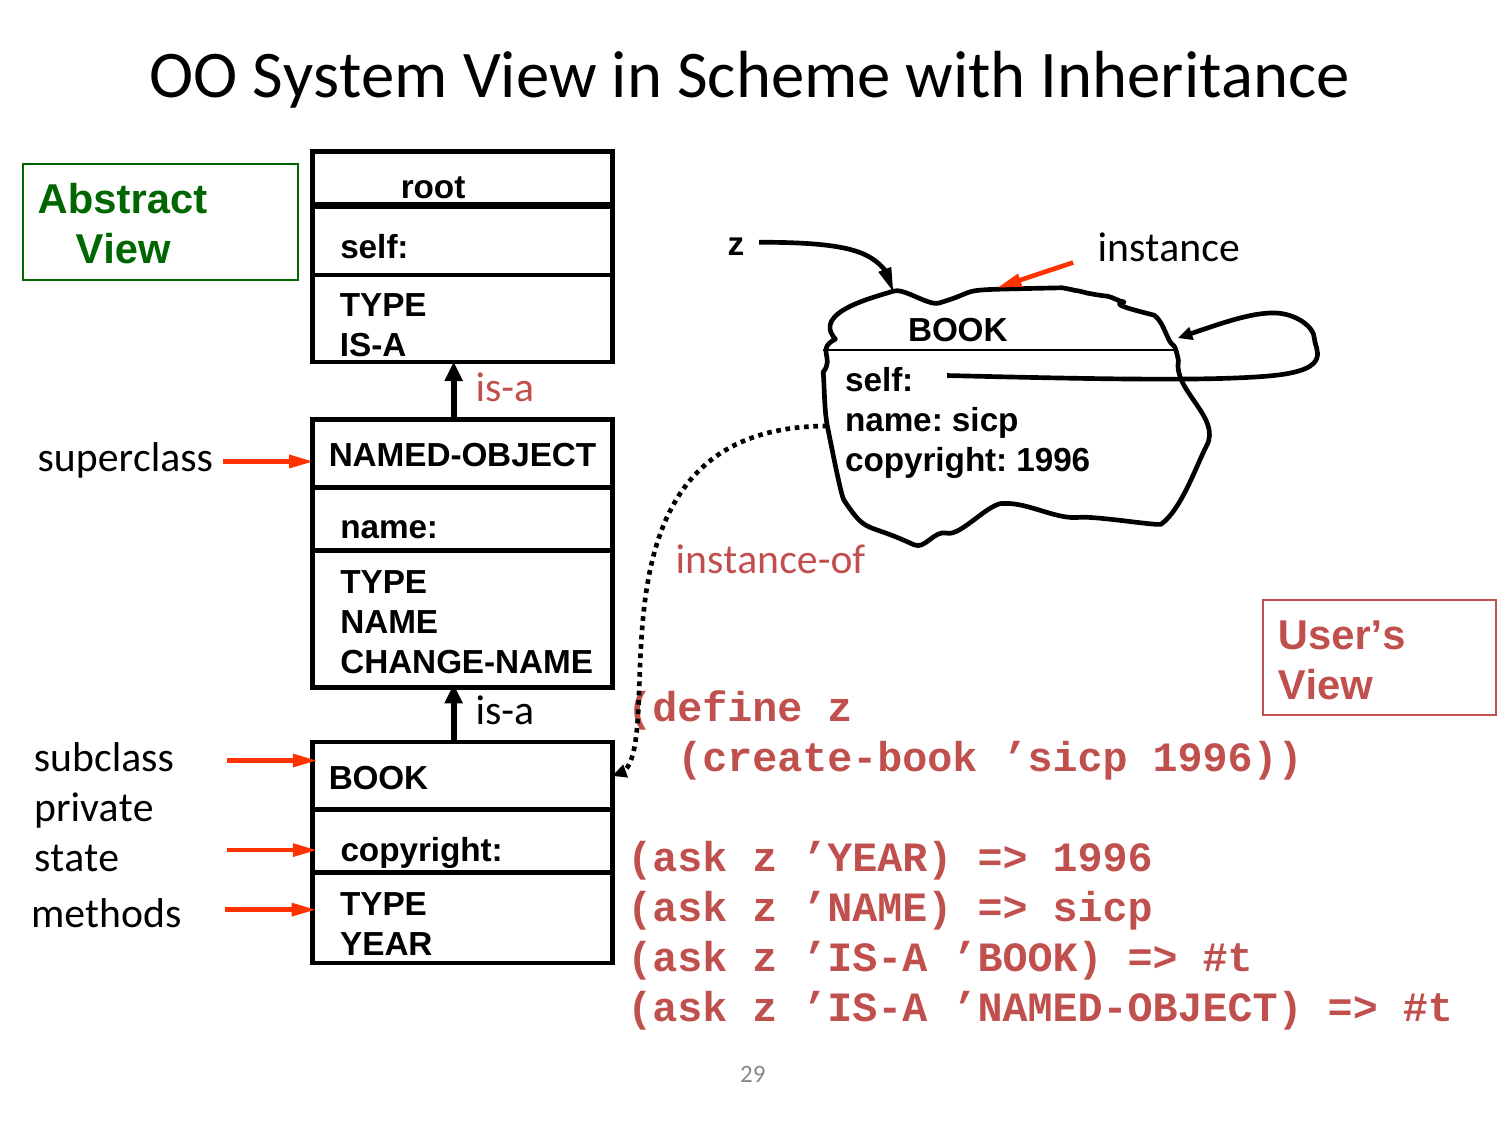

# OO System View in Scheme with Inheritance
 root
self:
TYPE
IS-A
Abstract
View
instance
z
 BOOK
self:
name: sicp
copyright: 1996
is-a
NAMED-OBJECT
name:
TYPE
NAME
CHANGE-NAME
superclass
instance-of
User’s
View
(define z
 (create-book ’sicp 1996))
(ask z ’YEAR) => 1996
(ask z ’NAME) => sicp
(ask z ’IS-A ’BOOK) => #t
(ask z ’IS-A ’NAMED-OBJECT) => #t
is-a
subclass
BOOK
copyright:
TYPE
YEAR
private
state
methods